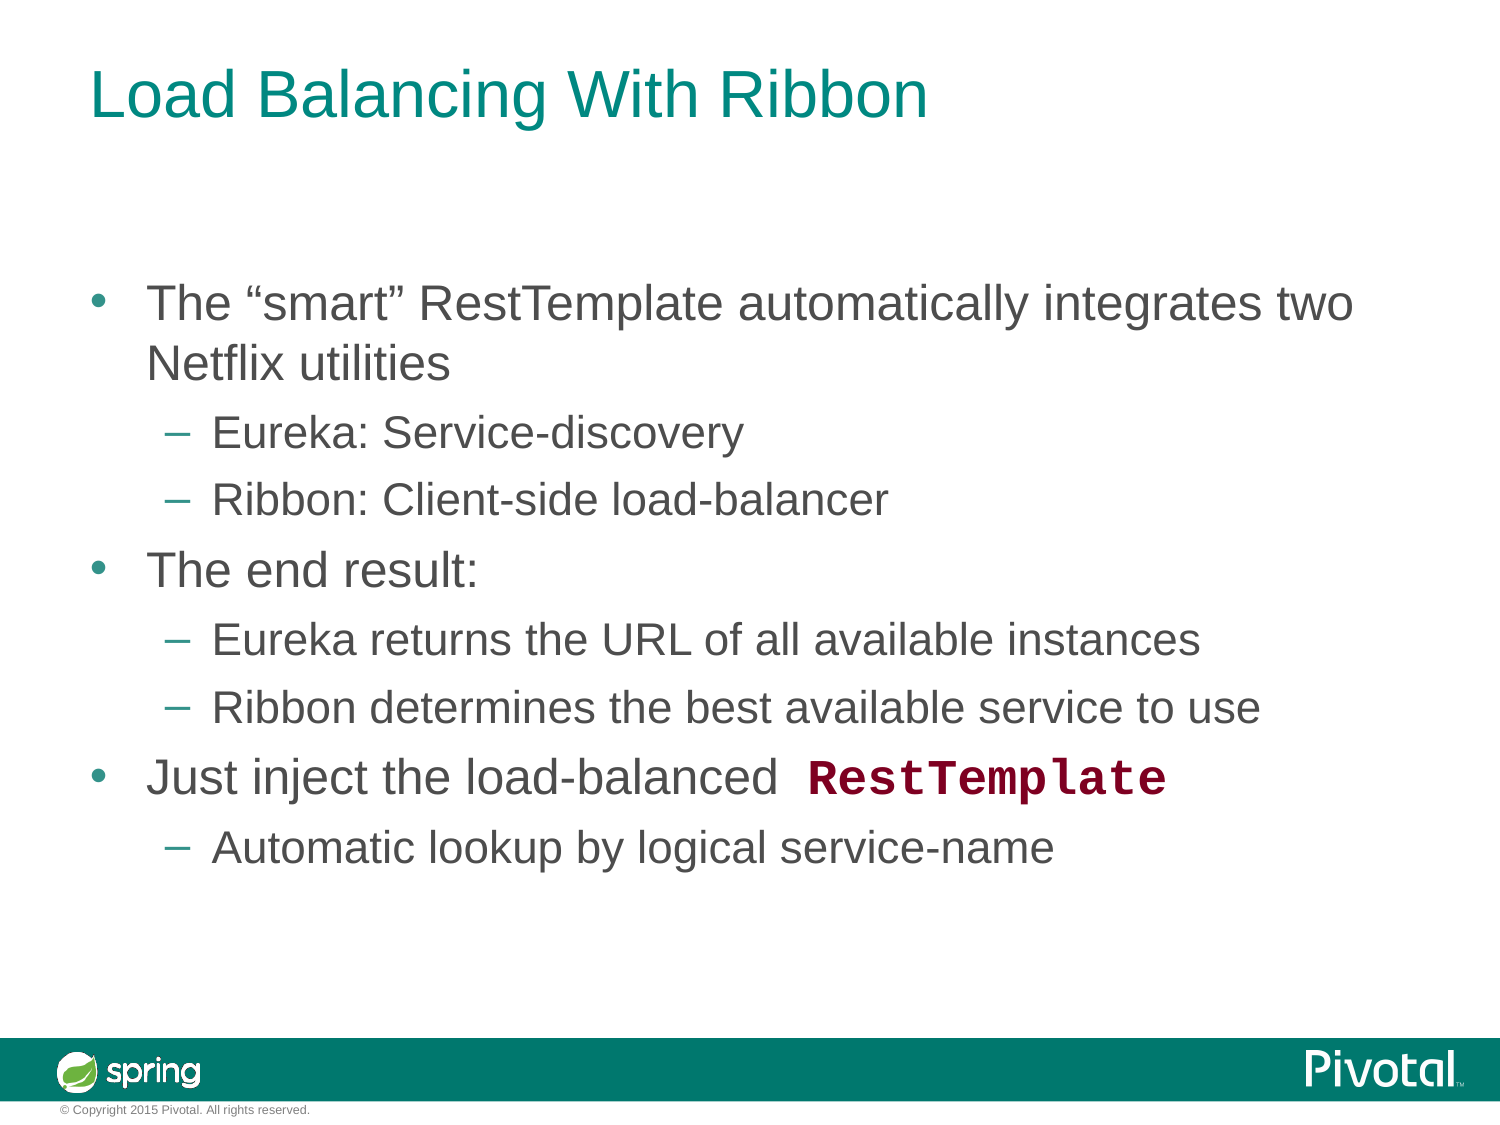

# Load Balancing With Ribbon
The “smart” RestTemplate automatically integrates two Netflix utilities
Eureka: Service-discovery
Ribbon: Client-side load-balancer
The end result:
Eureka returns the URL of all available instances
Ribbon determines the best available service to use
Just inject the load-balanced RestTemplate
Automatic lookup by logical service-name